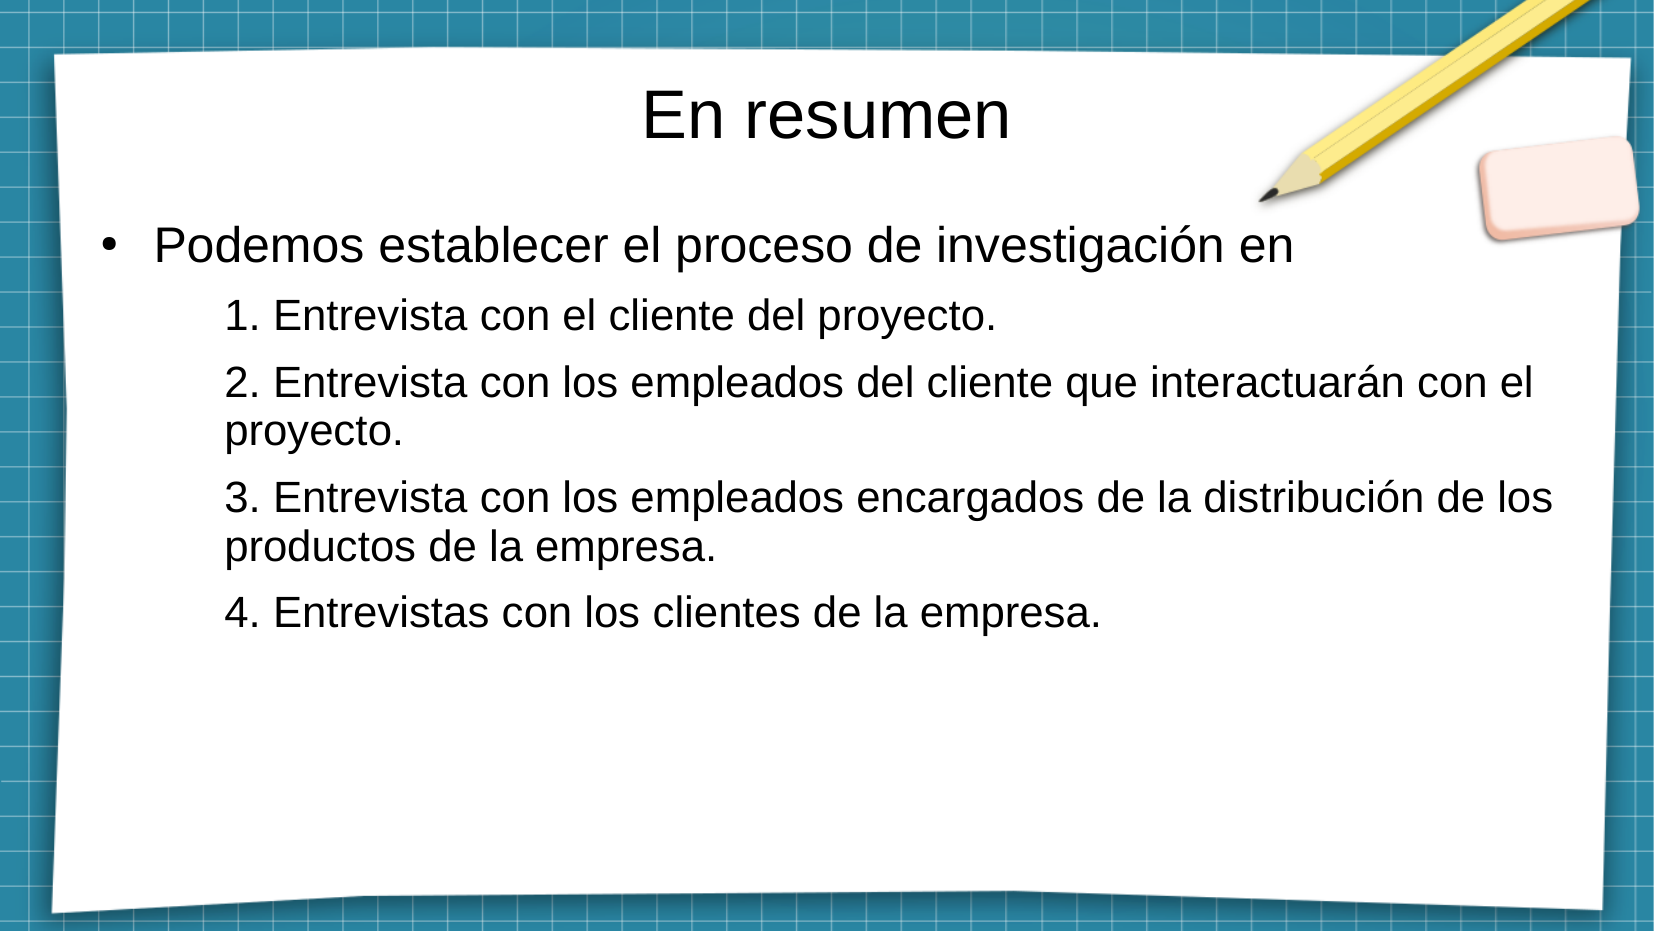

# En resumen
Podemos establecer el proceso de investigación en
1. Entrevista con el cliente del proyecto.
2. Entrevista con los empleados del cliente que interactuarán con el proyecto.
3. Entrevista con los empleados encargados de la distribución de los productos de la empresa.
4. Entrevistas con los clientes de la empresa.